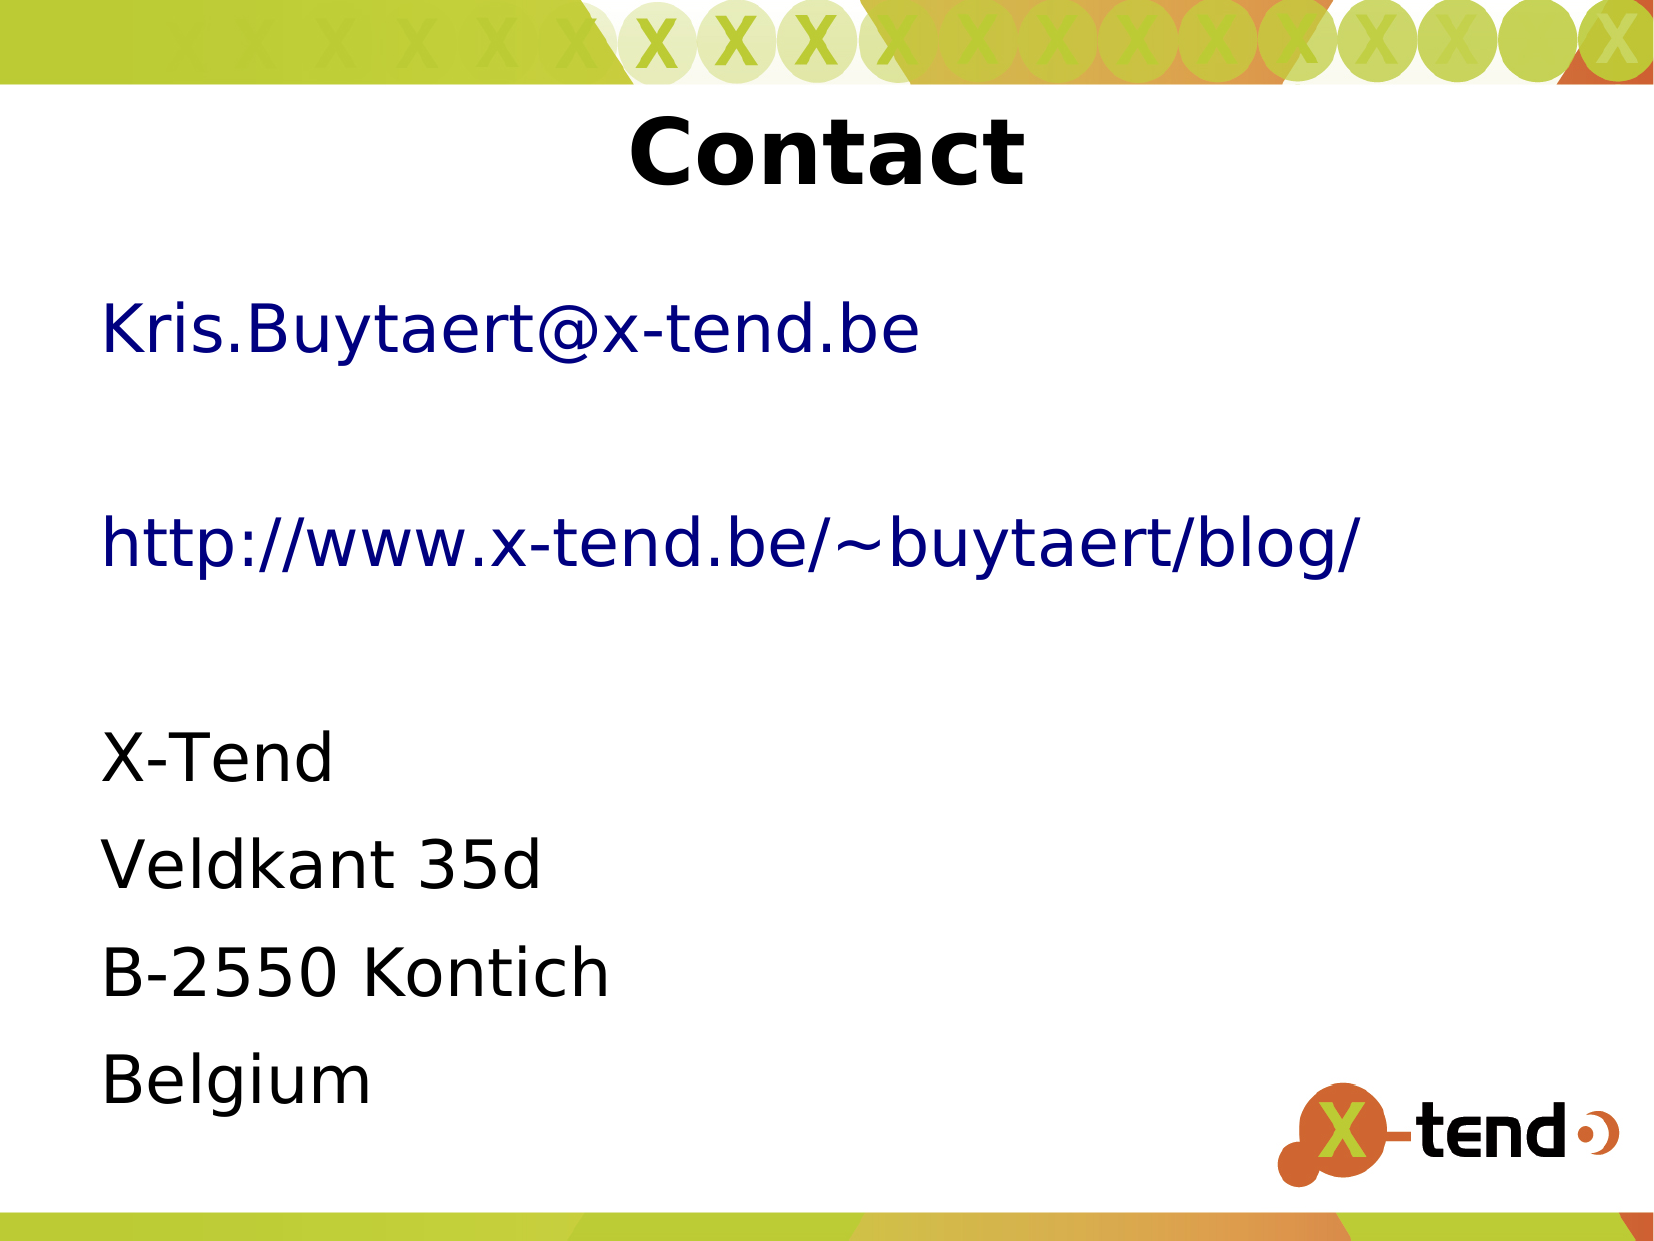

# Contact
Kris.Buytaert@x-tend.be
http://www.x-tend.be/~buytaert/blog/
X-Tend
Veldkant 35d
B-2550 Kontich
Belgium